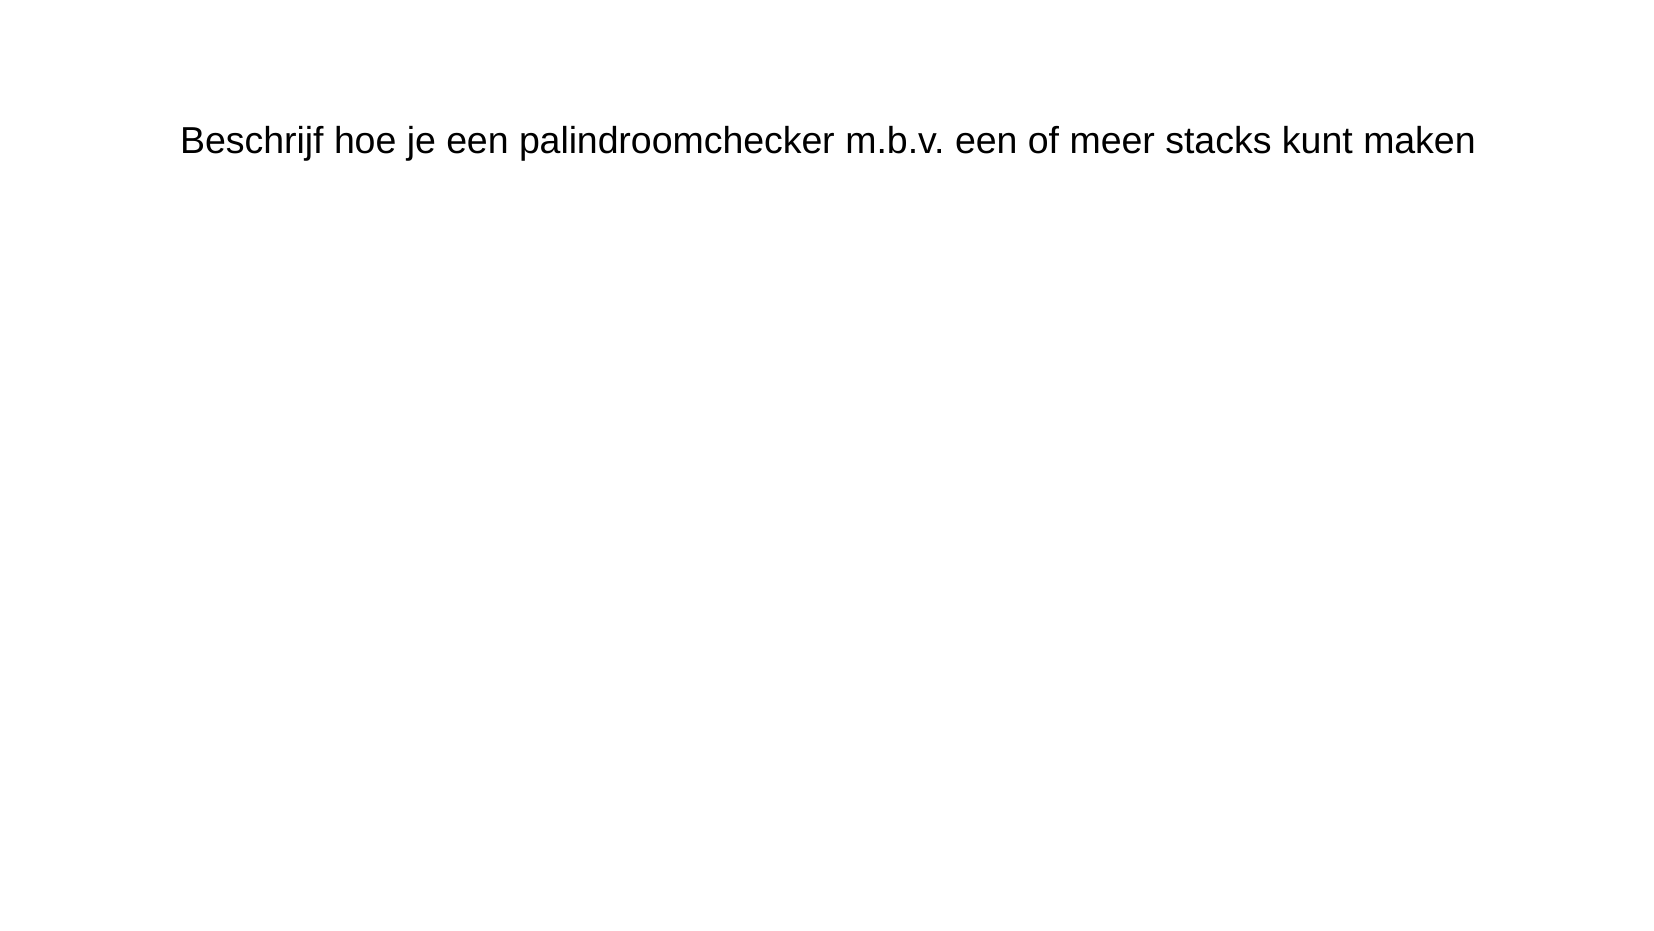

Beschrijf hoe je een palindroomchecker m.b.v. een of meer stacks kunt maken